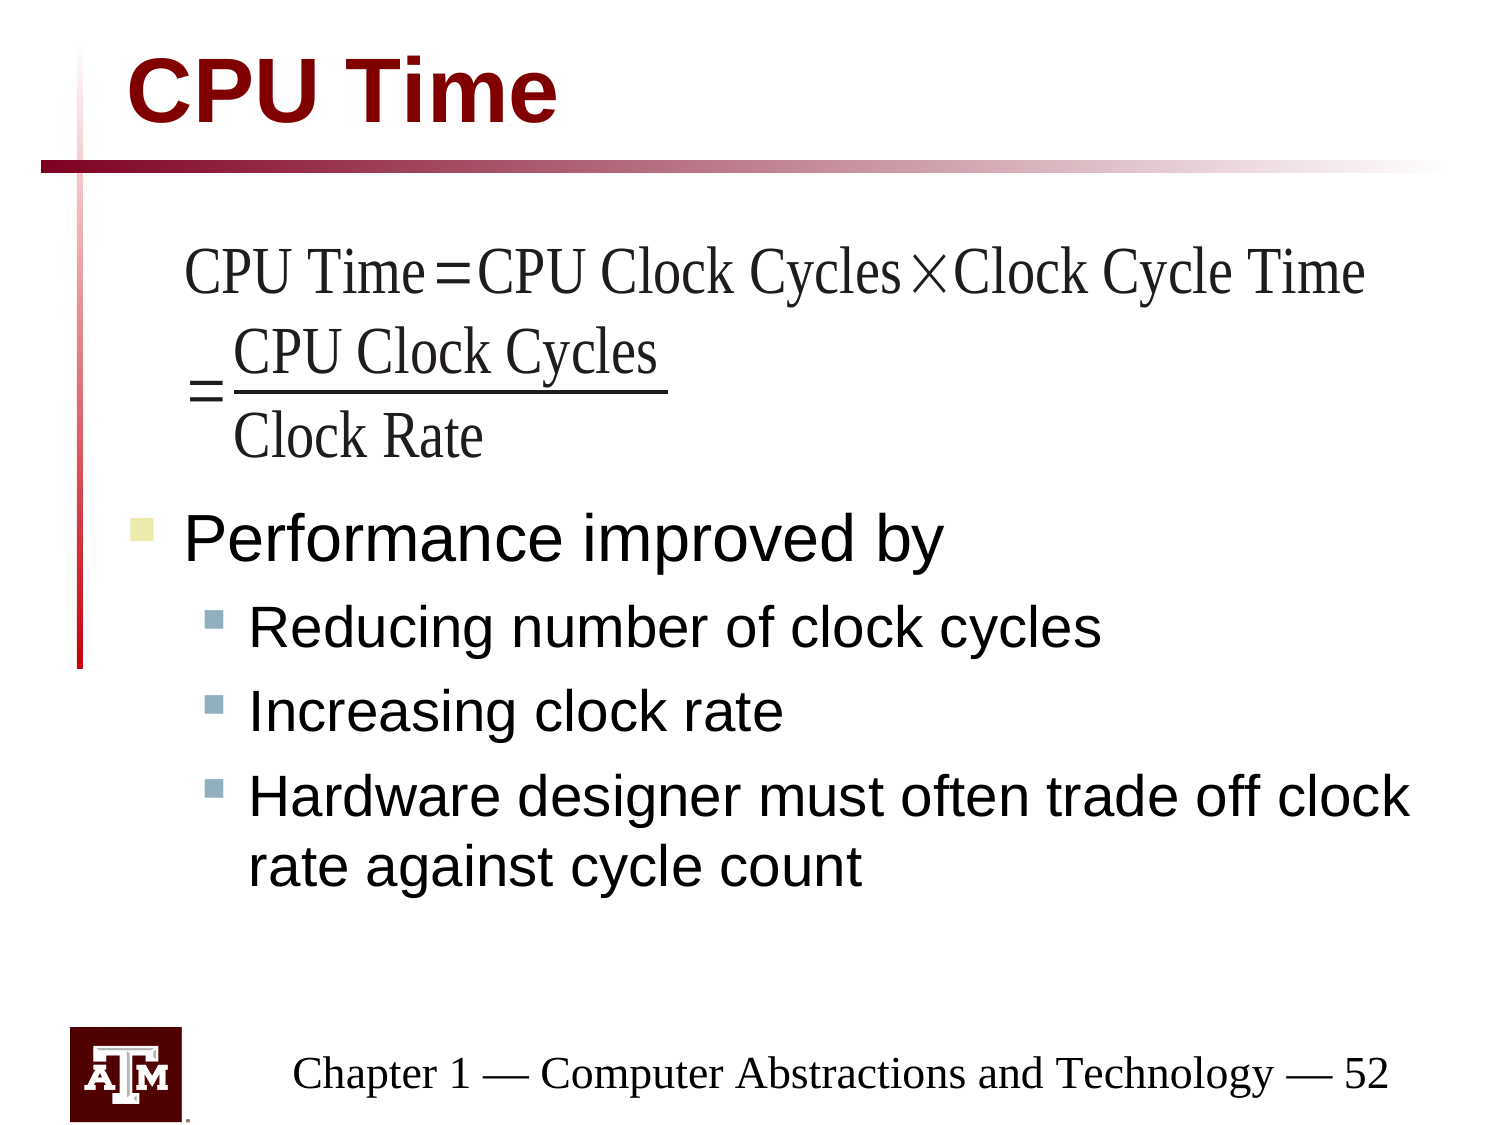

# CPU Time
Performance improved by
Reducing number of clock cycles
Increasing clock rate
Hardware designer must often trade off clock rate against cycle count
Chapter 1 — Computer Abstractions and Technology